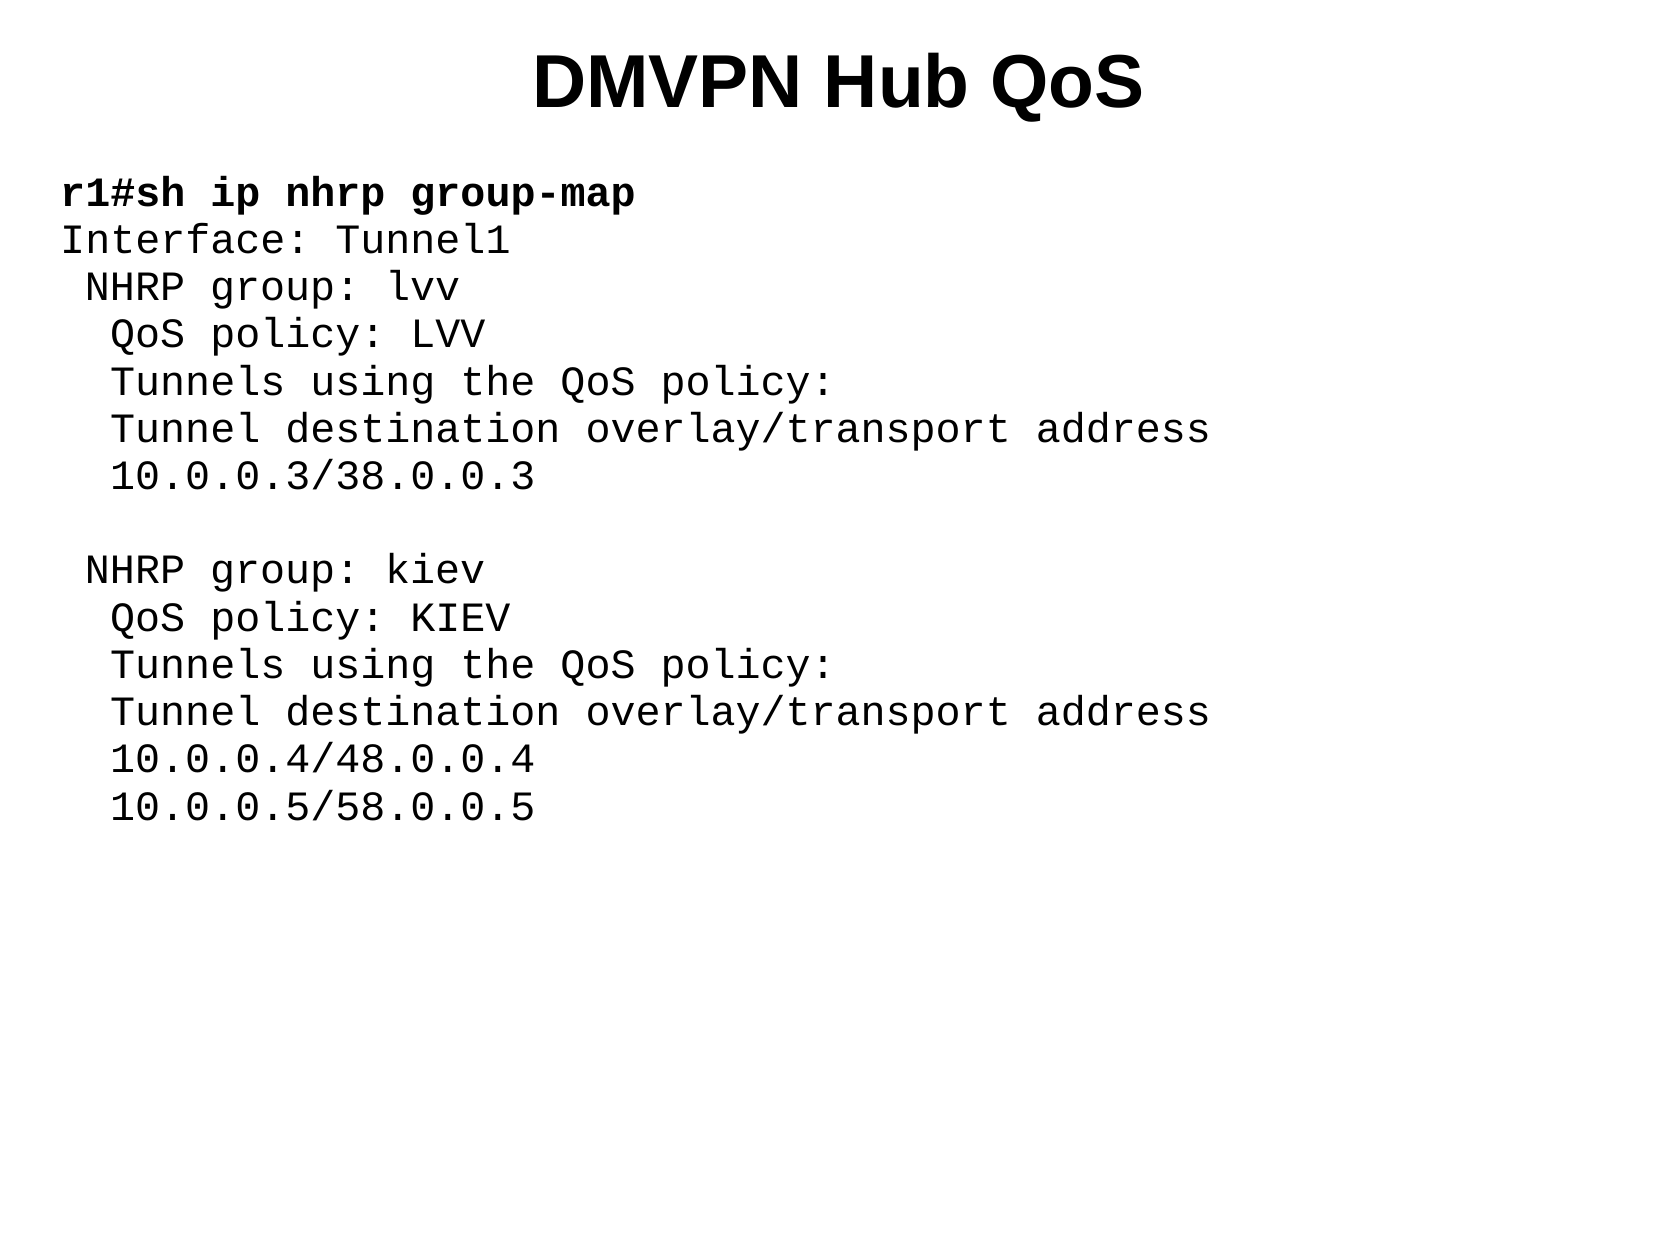

DMVPN Hub QoS
# r1#sh ip nhrp group-map
Interface: Tunnel1
 NHRP group: lvv
 QoS policy: LVV
 Tunnels using the QoS policy:
 Tunnel destination overlay/transport address
 10.0.0.3/38.0.0.3
 NHRP group: kiev
 QoS policy: KIEV
 Tunnels using the QoS policy:
 Tunnel destination overlay/transport address
 10.0.0.4/48.0.0.4
 10.0.0.5/58.0.0.5